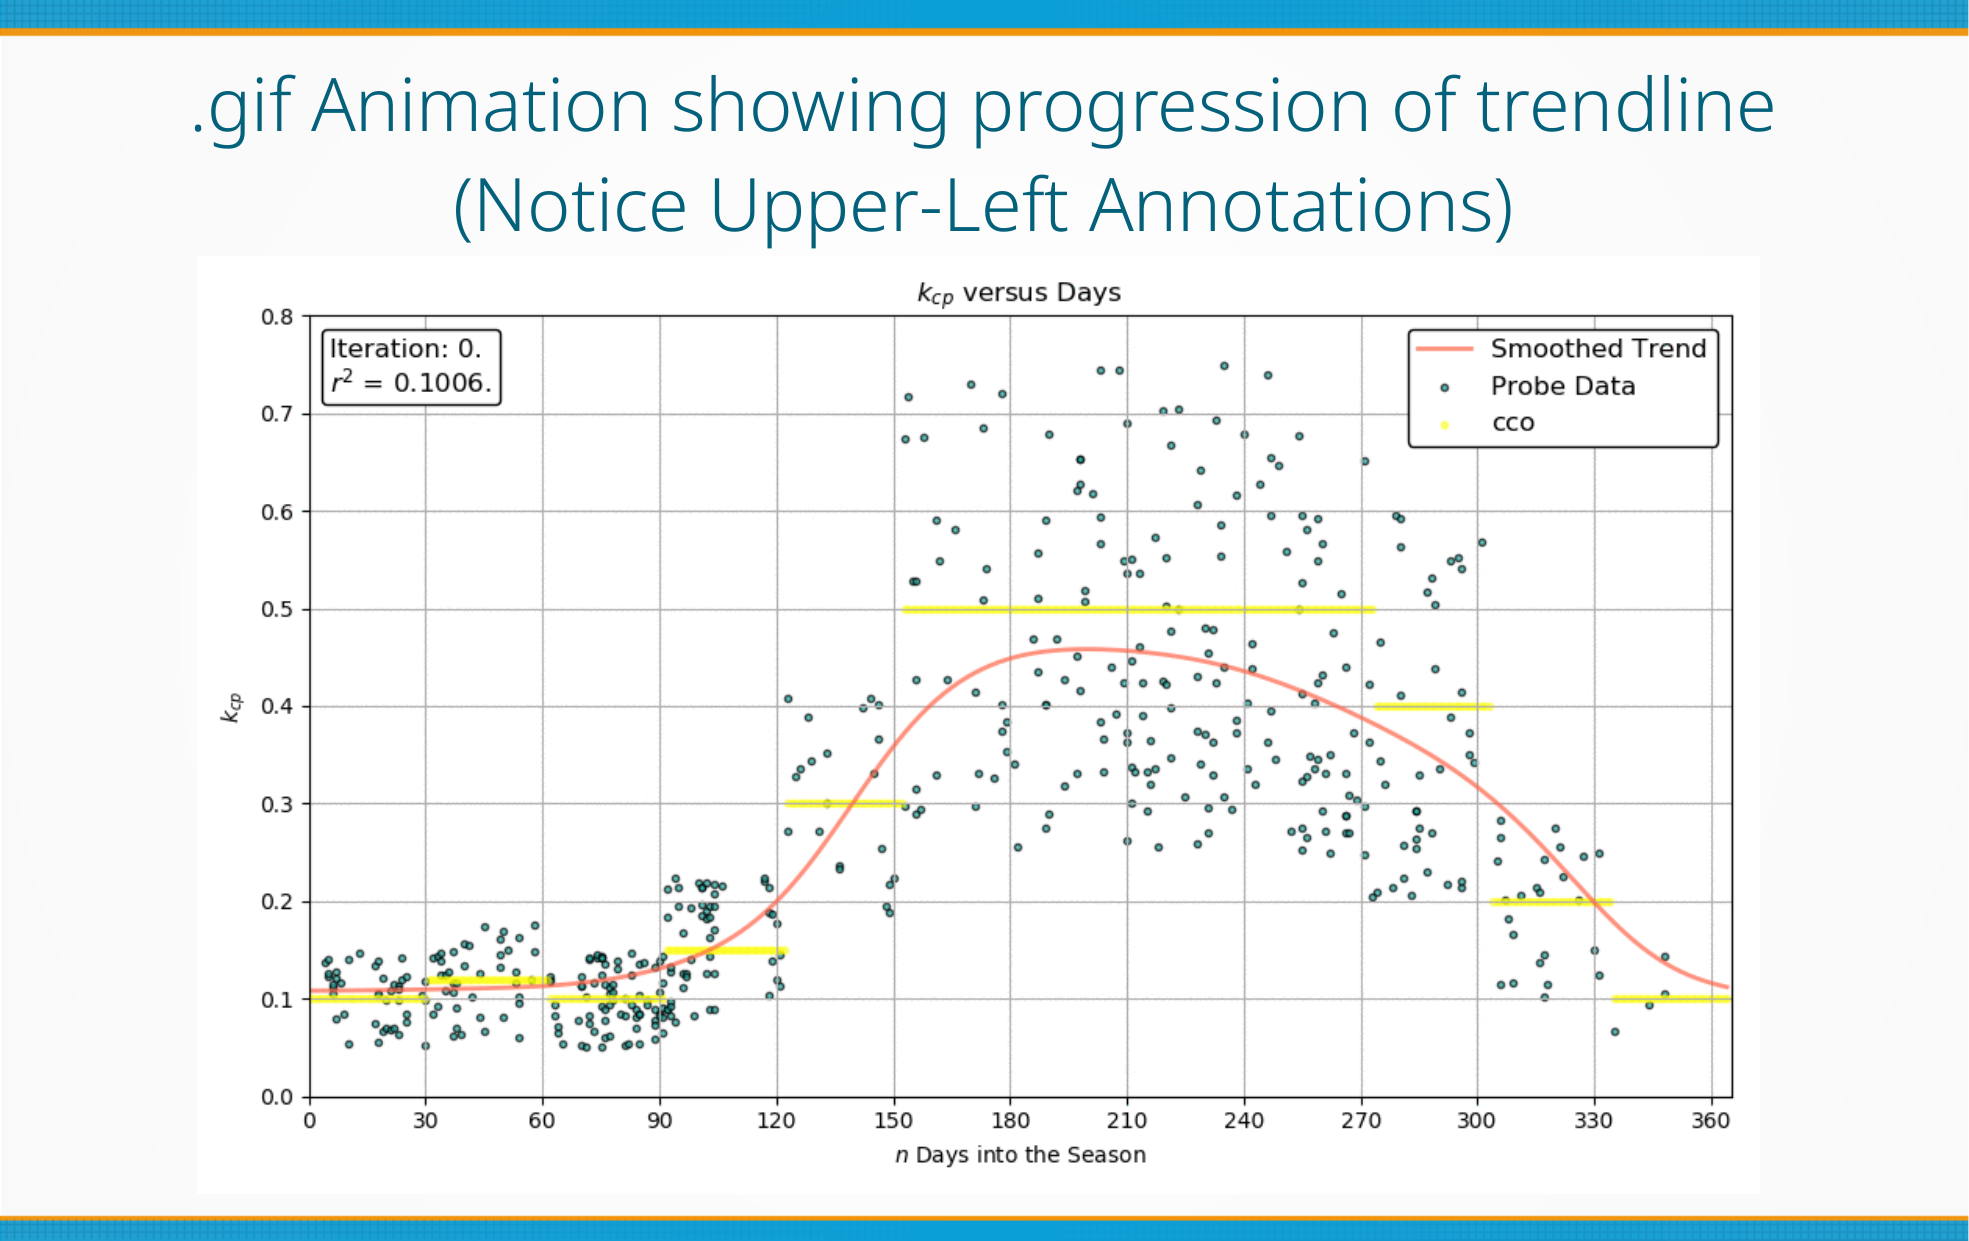

# .gif Animation showing progression of trendline (Notice Upper-Left Annotations)